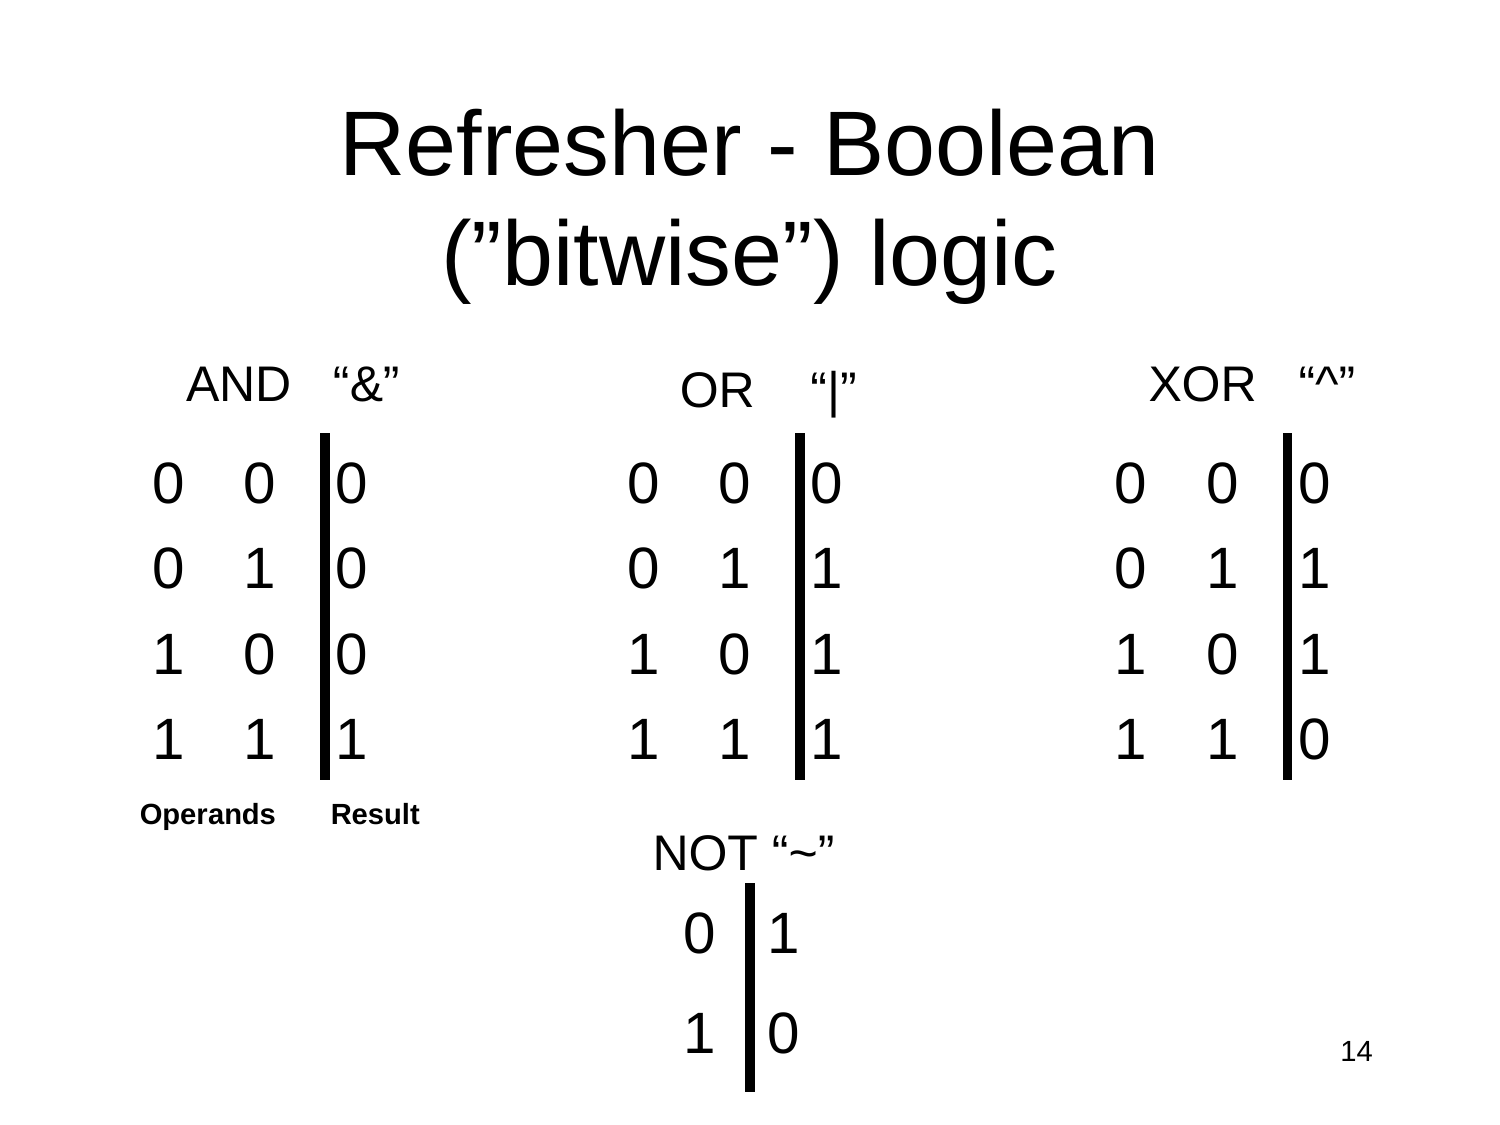

# Refresher - Boolean (”bitwise”) logic
AND “&”
XOR “^”
OR “|”
| 0 | 0 | 0 |
| --- | --- | --- |
| 0 | 1 | 0 |
| 1 | 0 | 0 |
| 1 | 1 | 1 |
| 0 | 0 | 0 |
| --- | --- | --- |
| 0 | 1 | 1 |
| 1 | 0 | 1 |
| 1 | 1 | 1 |
| 0 | 0 | 0 |
| --- | --- | --- |
| 0 | 1 | 1 |
| 1 | 0 | 1 |
| 1 | 1 | 0 |
Operands
Result
NOT “~”
| 0 | 1 |
| --- | --- |
| 1 | 0 |